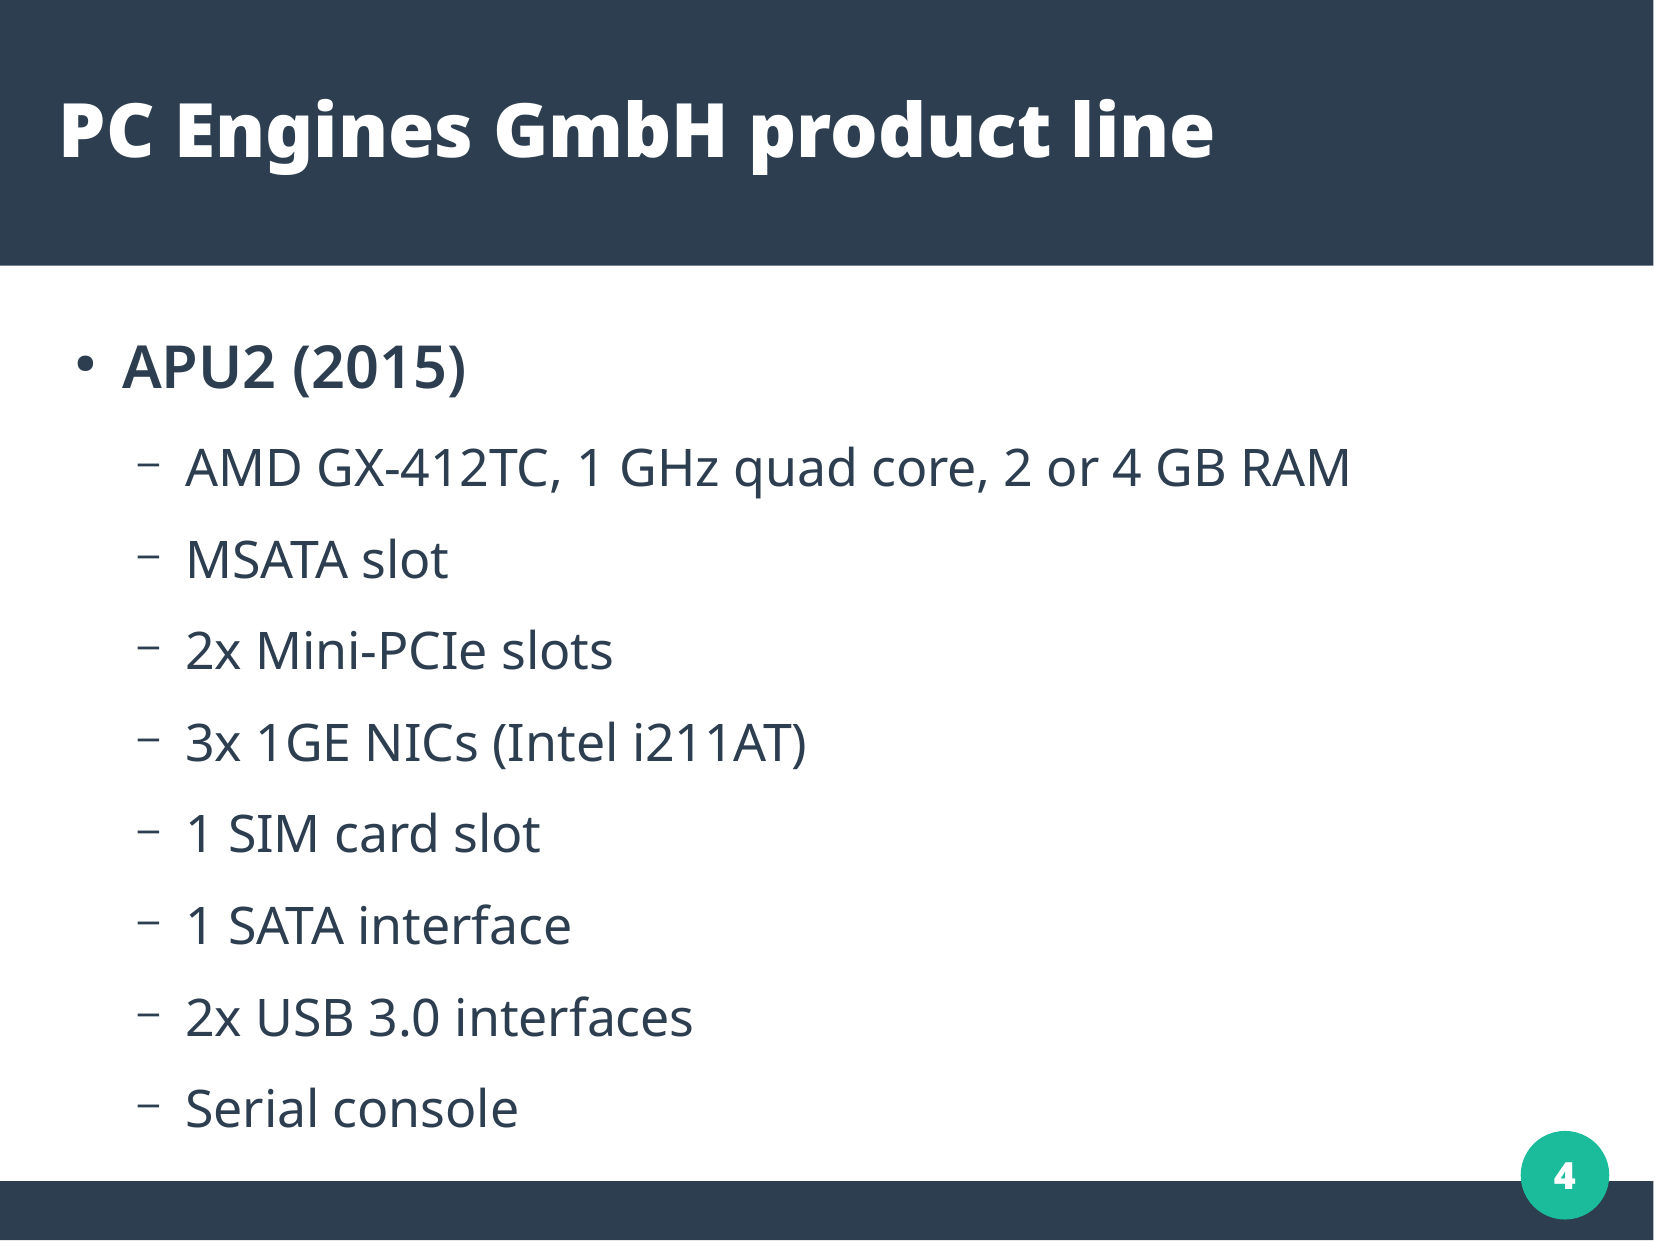

# PC Engines GmbH product line
APU2 (2015)
AMD GX-412TC, 1 GHz quad core, 2 or 4 GB RAM
MSATA slot
2x Mini-PCIe slots
3x 1GE NICs (Intel i211AT)
1 SIM card slot
1 SATA interface
2x USB 3.0 interfaces
Serial console
4